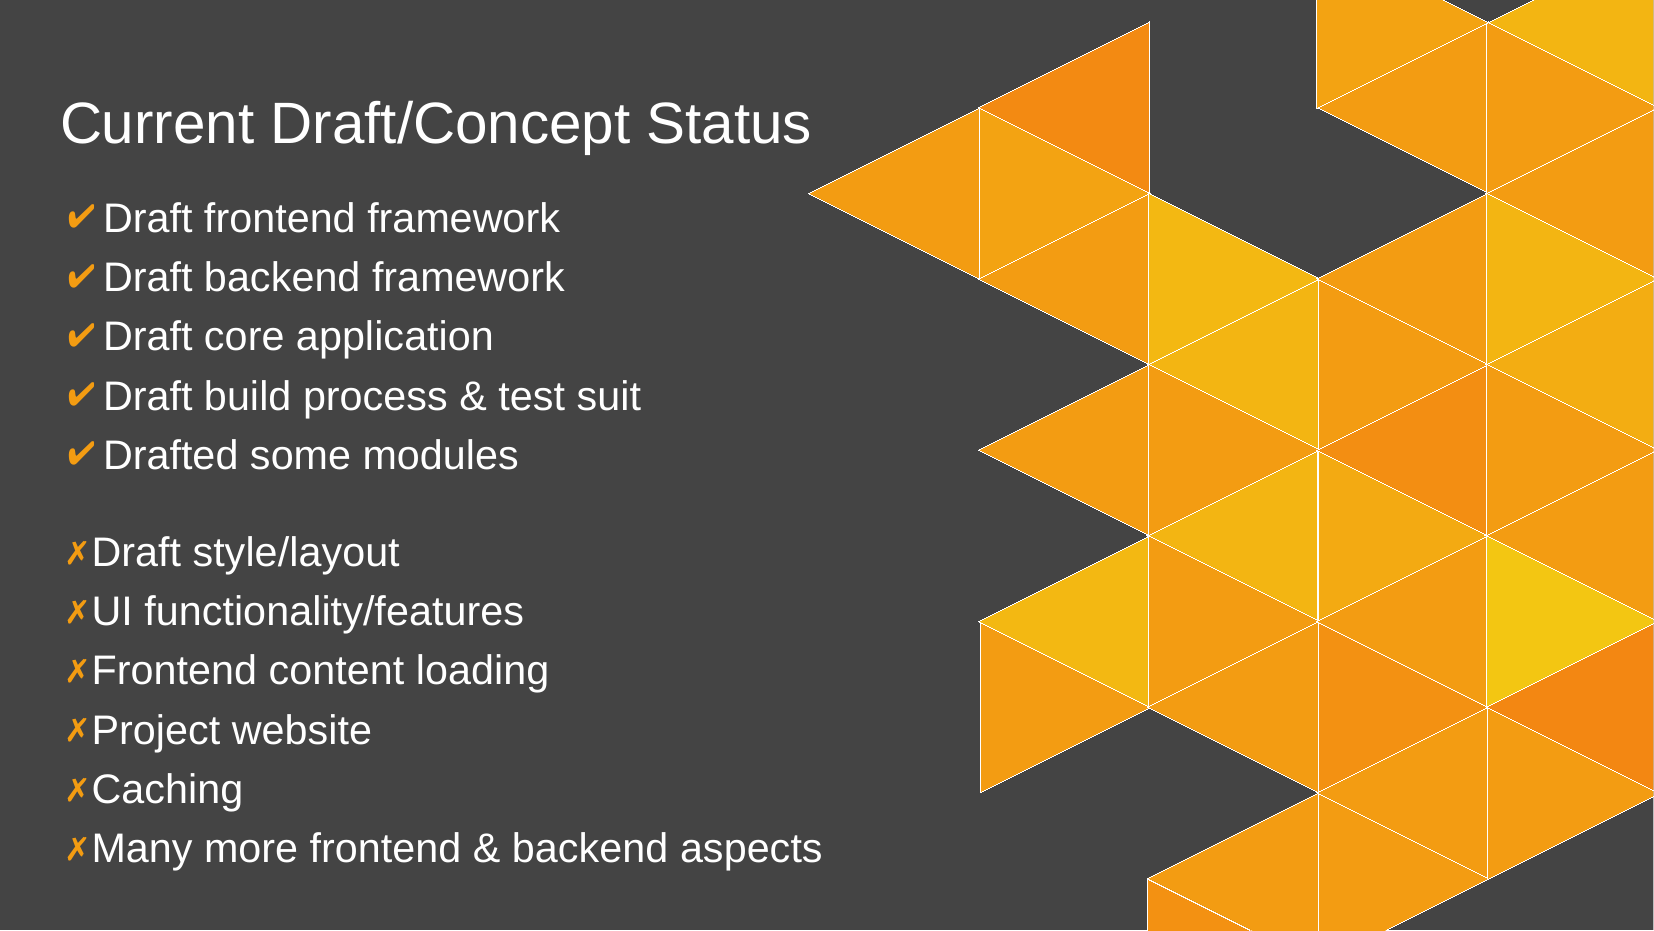

Current Draft/Concept Status
# Draft frontend framework
 Draft backend framework
 Draft core application
 Draft build process & test suit
 Drafted some modules
Draft style/layout
UI functionality/features
Frontend content loading
Project website
Caching
Many more frontend & backend aspects